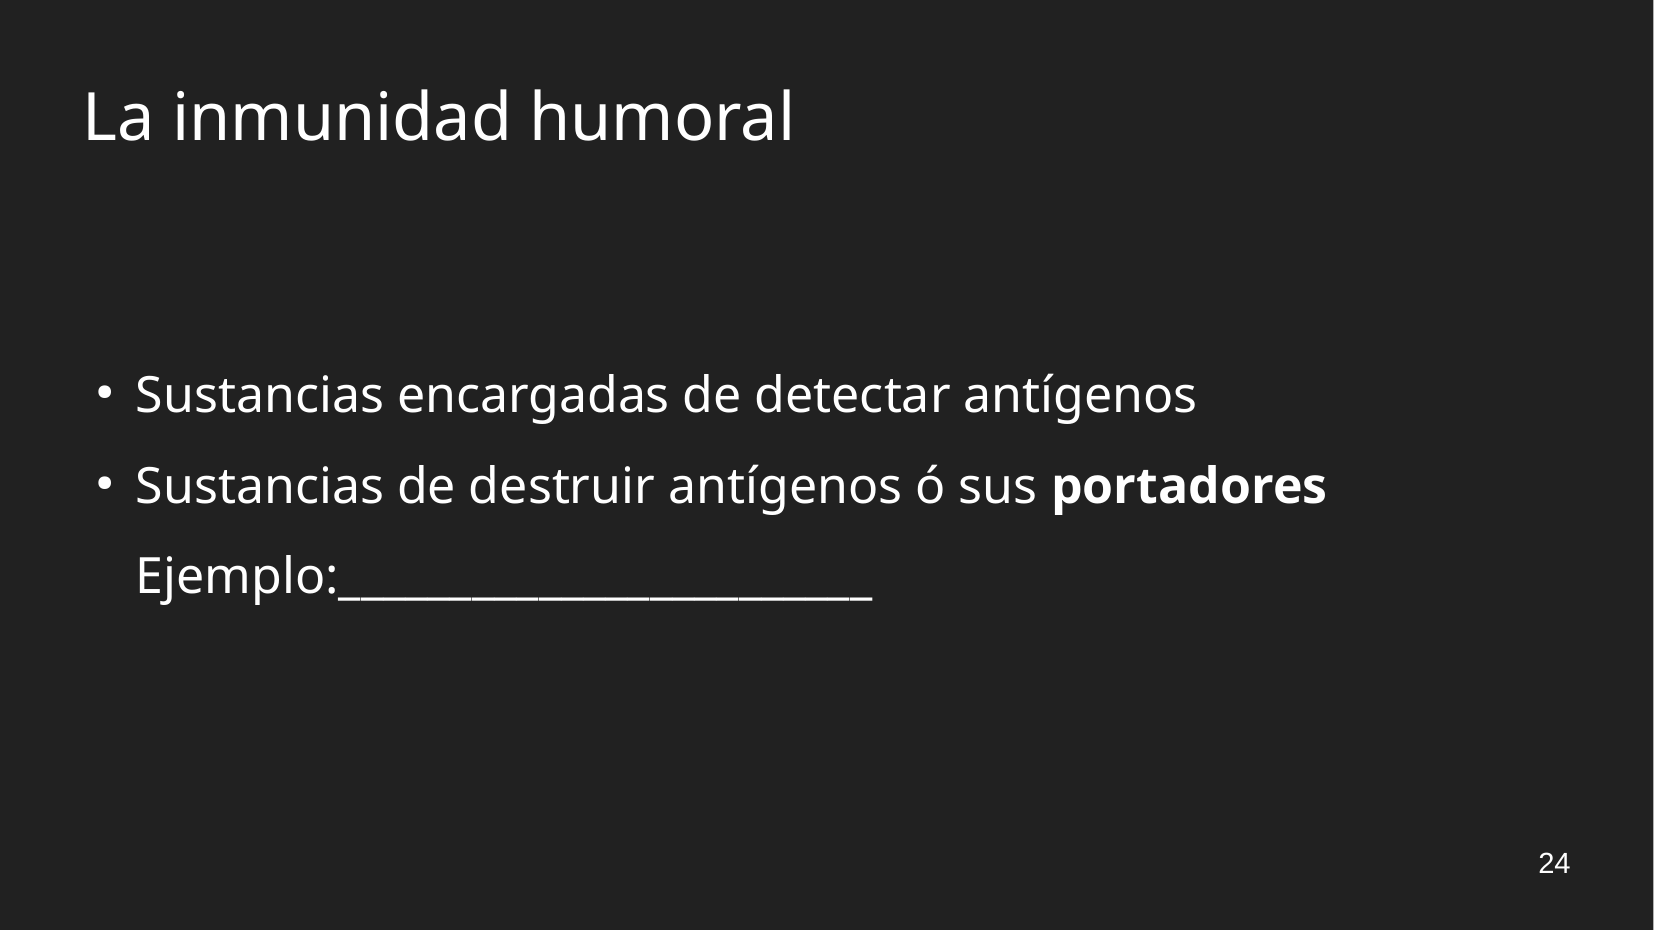

# La inmunidad humoral
Sustancias encargadas de detectar antígenos
Sustancias de destruir antígenos ó sus portadores
Ejemplo:________________________
24